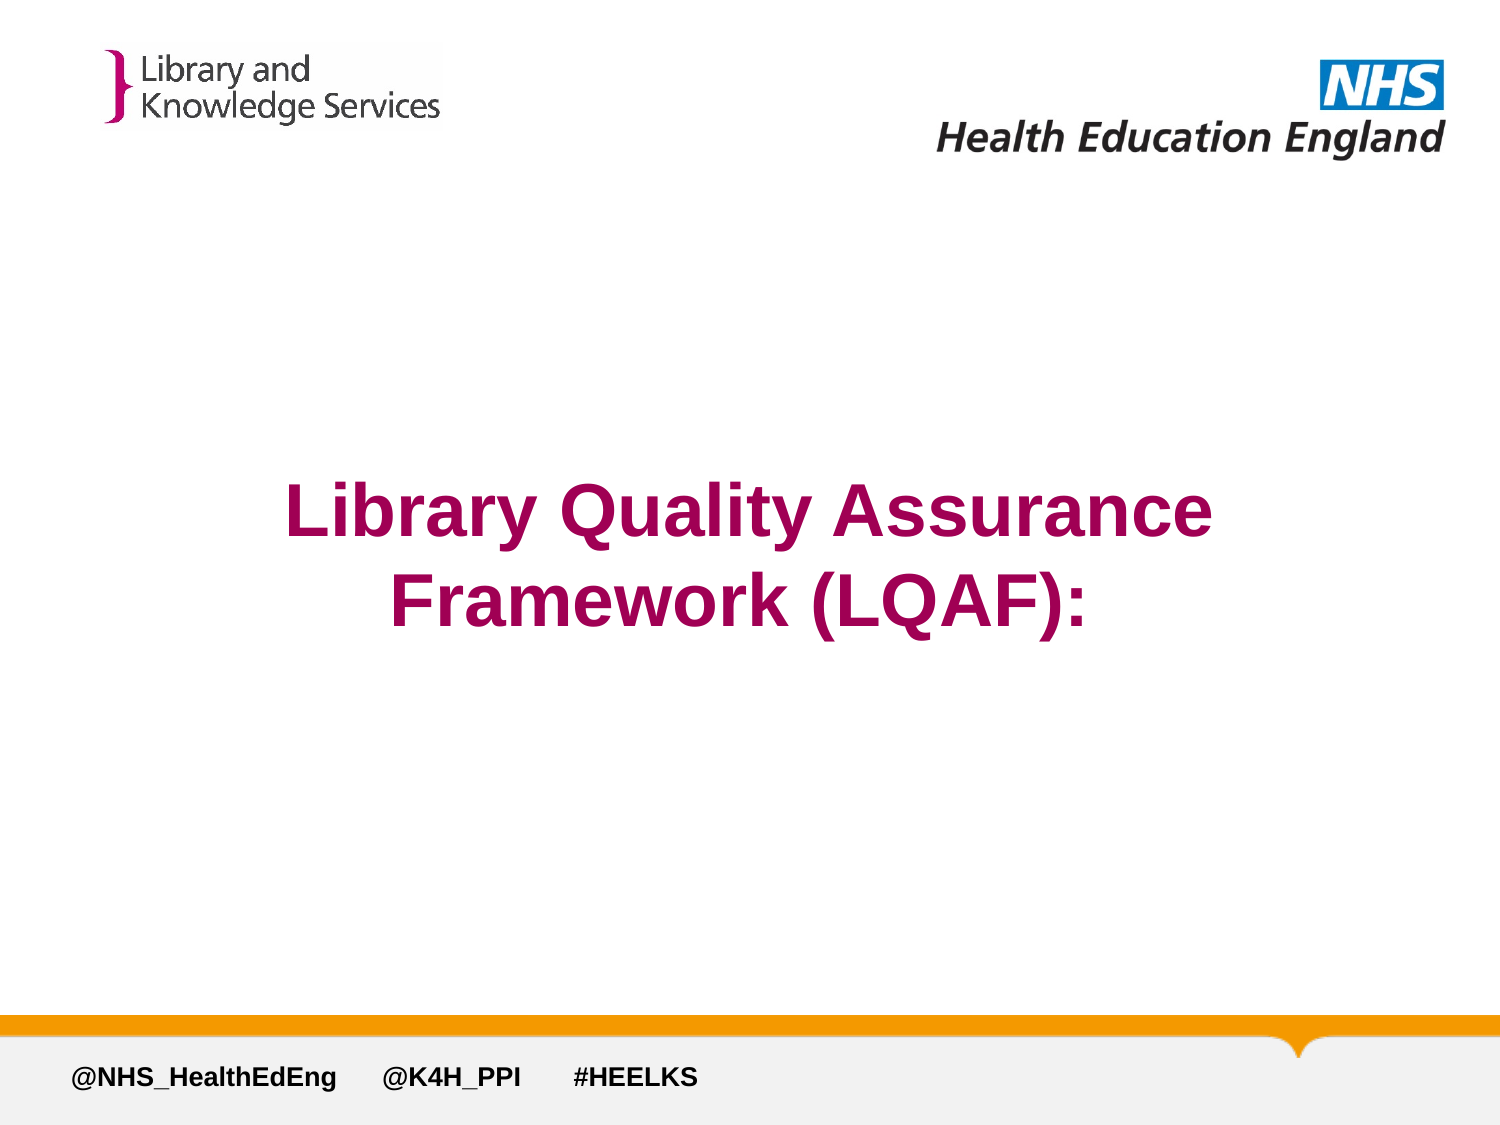

# Library Quality Assurance Framework (LQAF):
@NHS_HealthEdEng @K4H_PPI #HEELKS